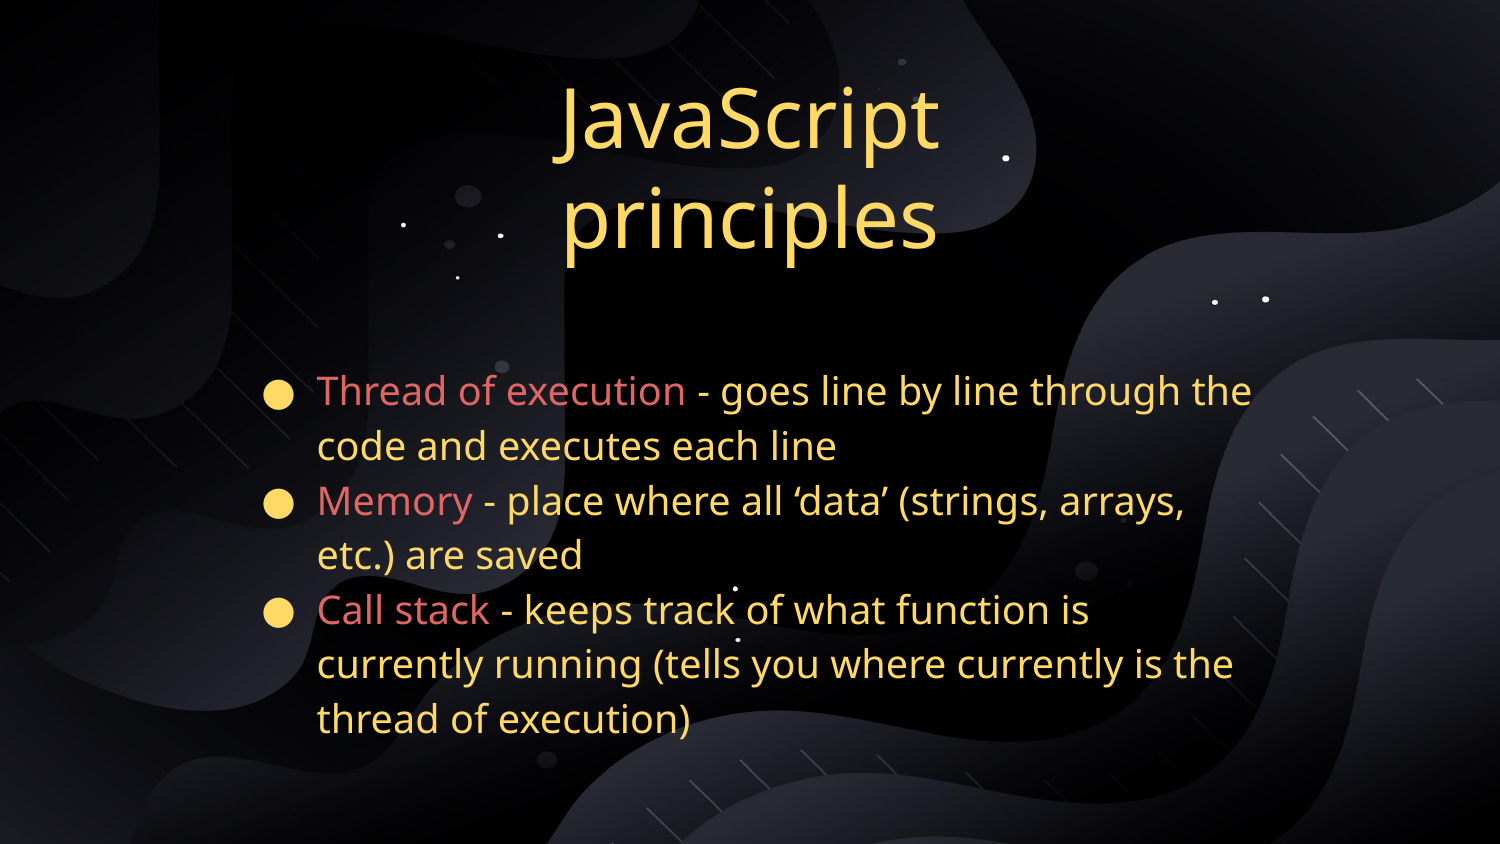

# JavaScript principles
Thread of execution - goes line by line through the code and executes each line
Memory - place where all ‘data’ (strings, arrays, etc.) are saved
Call stack - keeps track of what function is currently running (tells you where currently is the thread of execution)